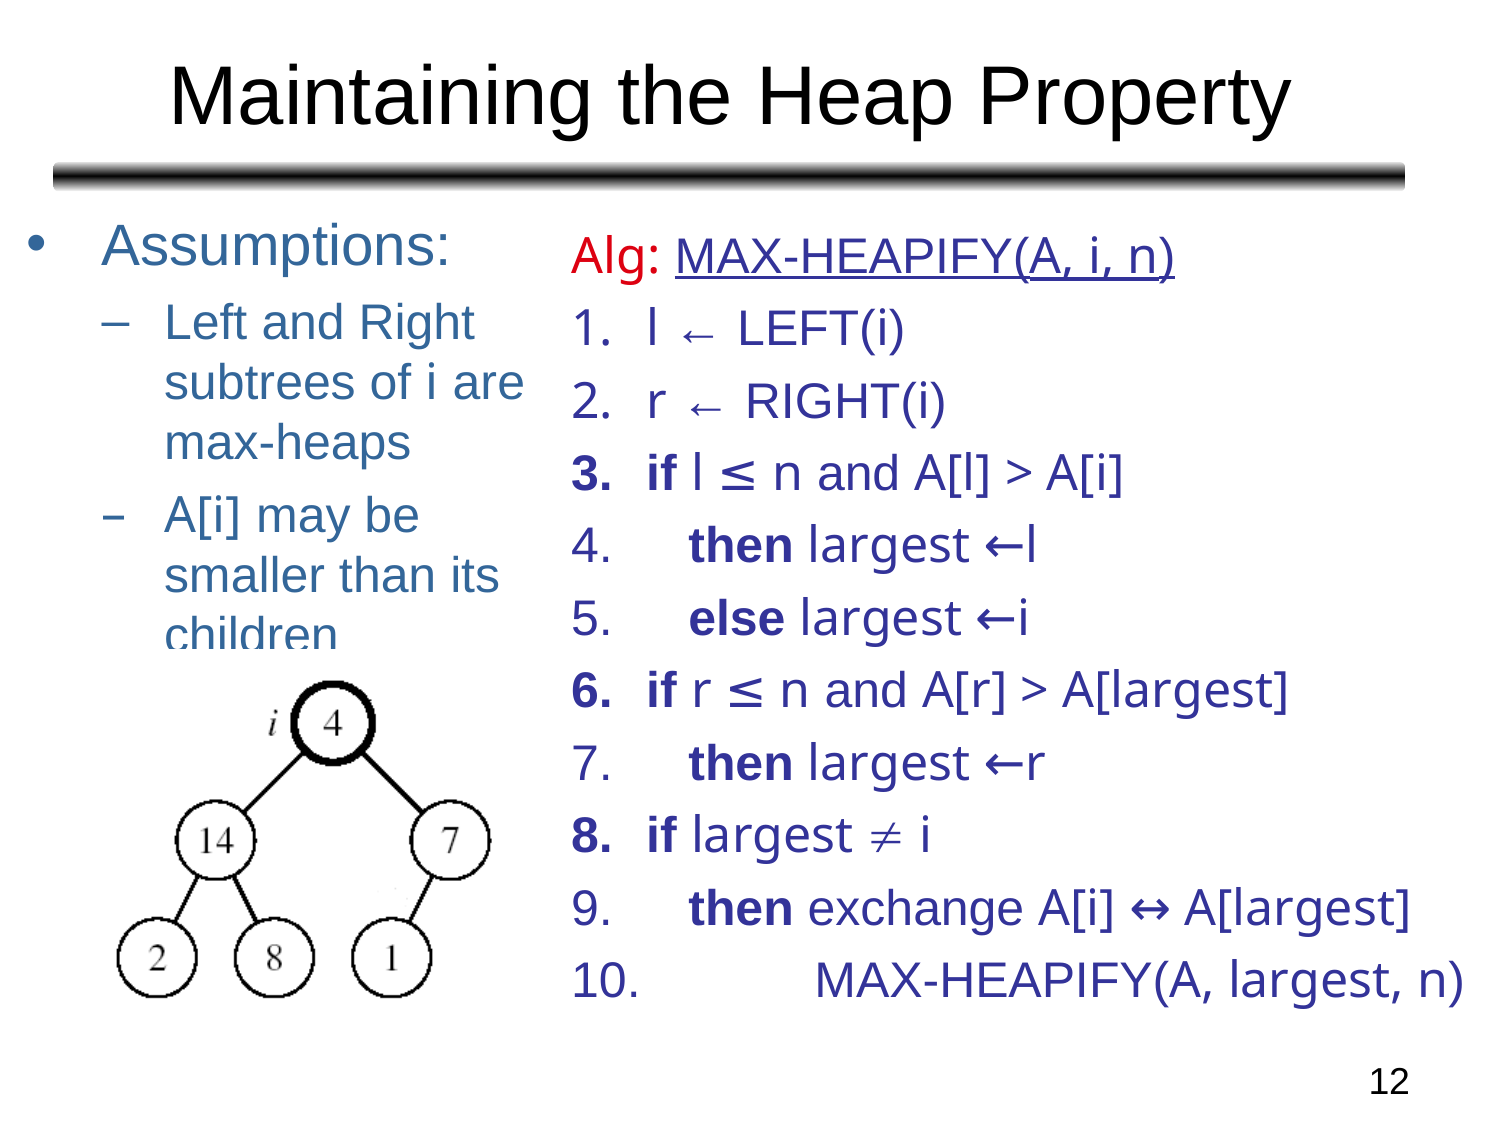

# Maintaining the Heap Property
Alg: MAX-HEAPIFY(A, i, n)
l ← LEFT(i)
r ← RIGHT(i)
if l ≤ n and A[l] > A[i]
 then largest ←l
 else largest ←i
if r ≤ n and A[r] > A[largest]
 then largest ←r
if largest  i
 then exchange A[i] ↔ A[largest]
 MAX-HEAPIFY(A, largest, n)
Assumptions:
Left and Right subtrees of i are max-heaps
A[i] may be smaller than its children
12